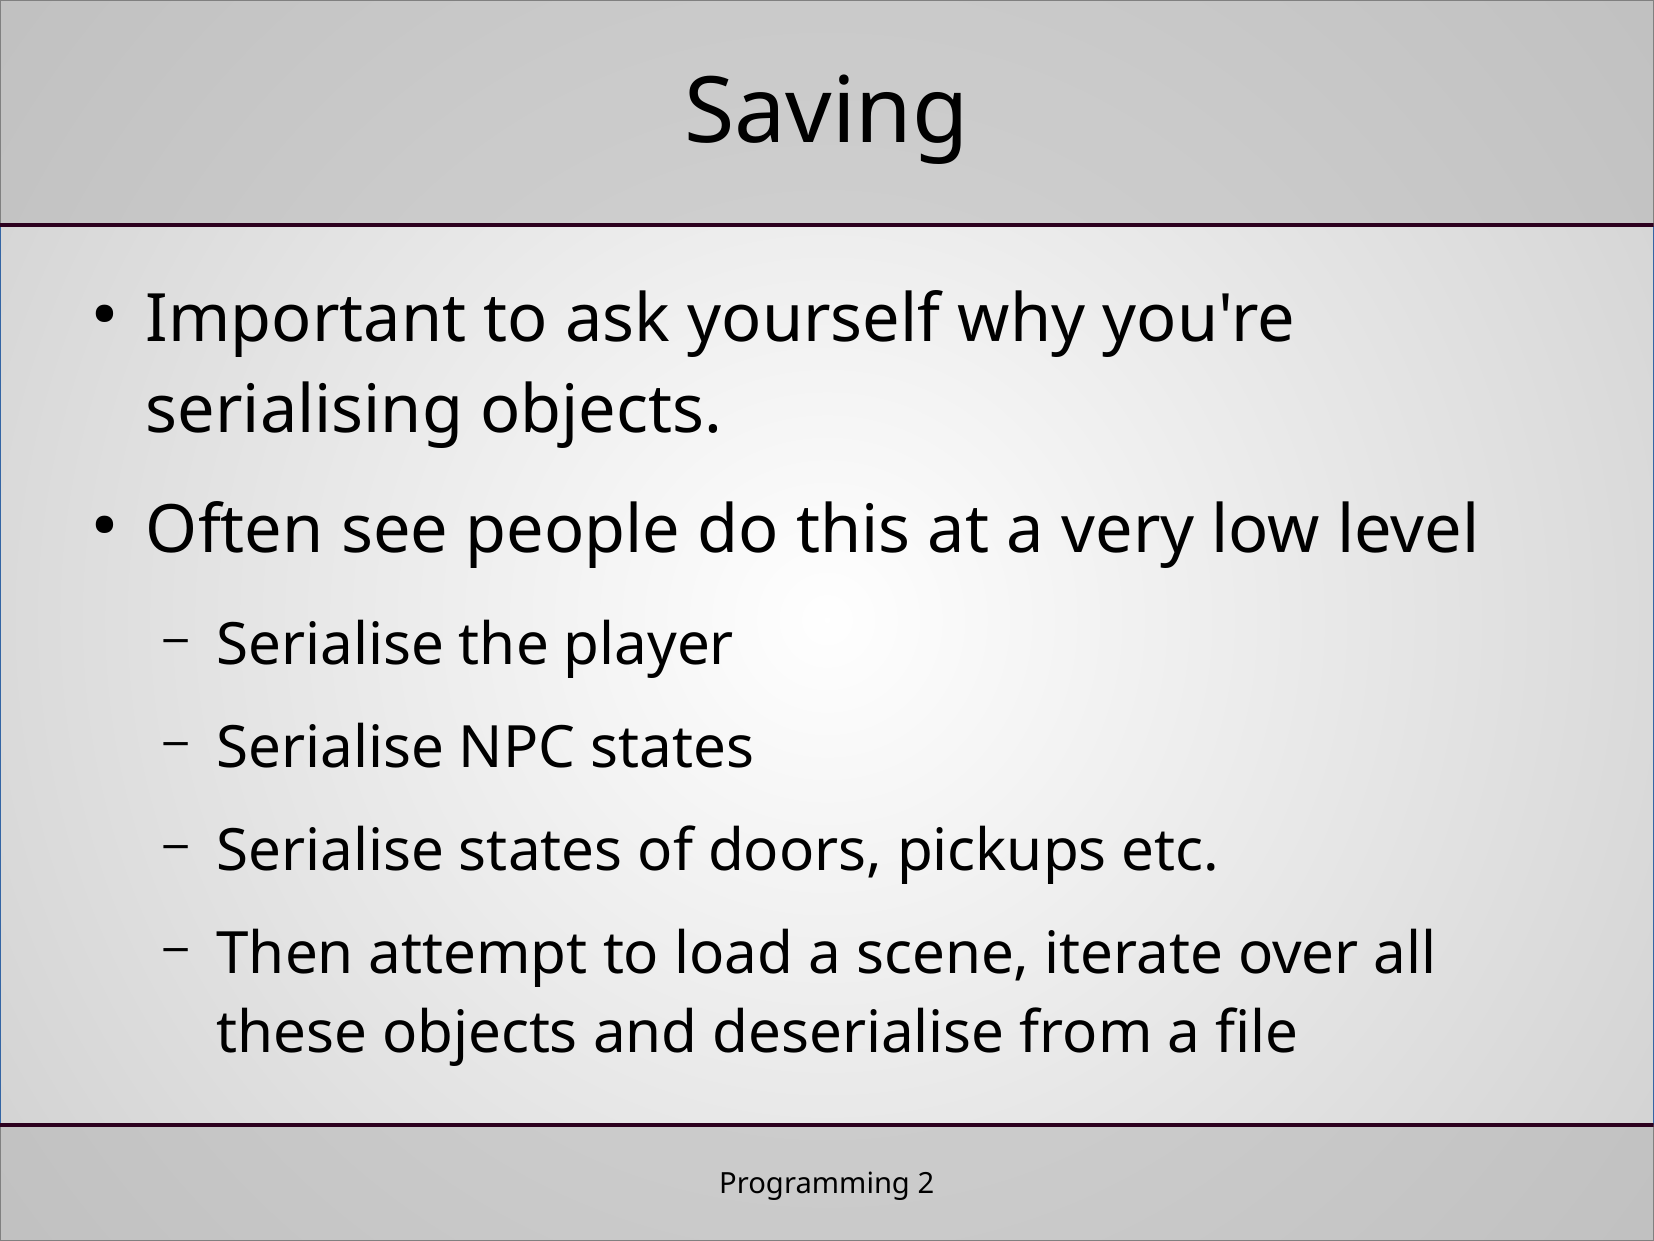

# Saving
Important to ask yourself why you're serialising objects.
Often see people do this at a very low level
Serialise the player
Serialise NPC states
Serialise states of doors, pickups etc.
Then attempt to load a scene, iterate over all these objects and deserialise from a file